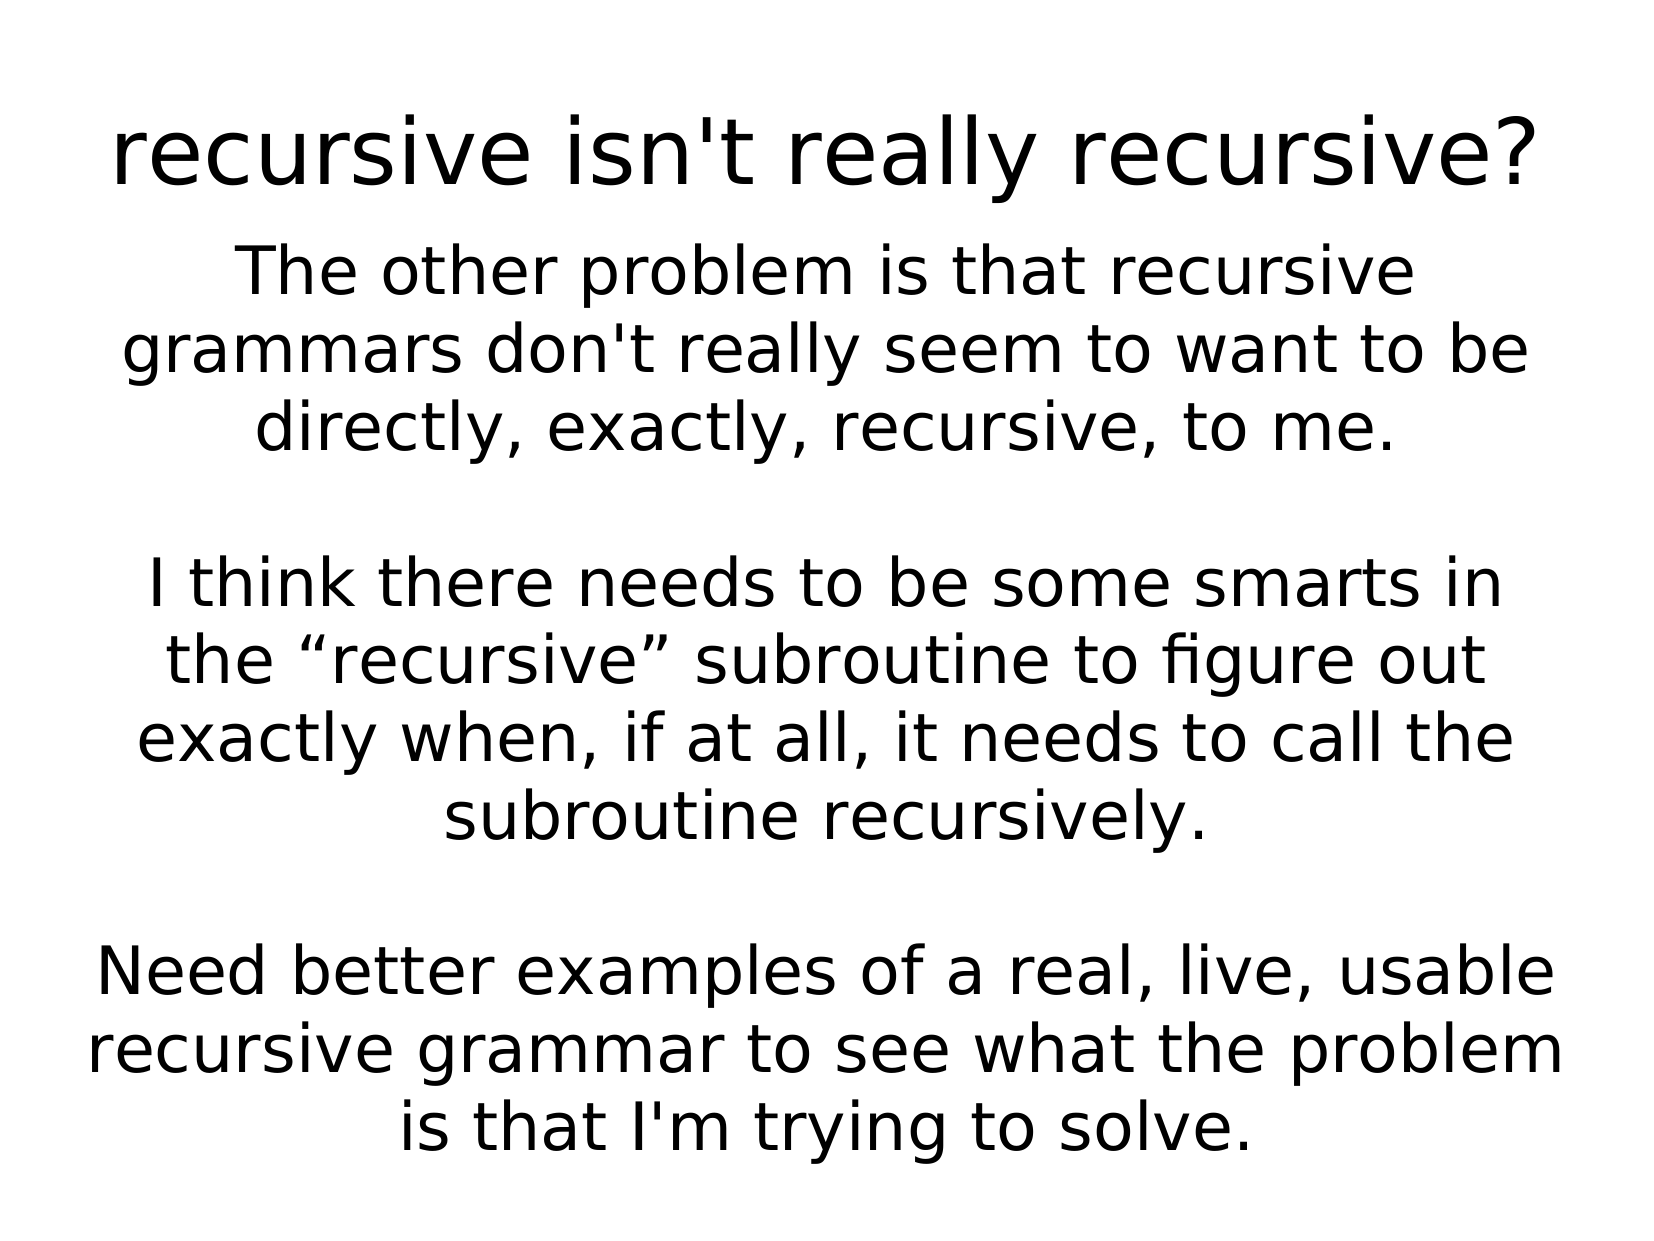

# recursive isn't really recursive?
The other problem is that recursive grammars don't really seem to want to be directly, exactly, recursive, to me.
I think there needs to be some smarts in the “recursive” subroutine to figure out exactly when, if at all, it needs to call the subroutine recursively.
Need better examples of a real, live, usable recursive grammar to see what the problem is that I'm trying to solve.